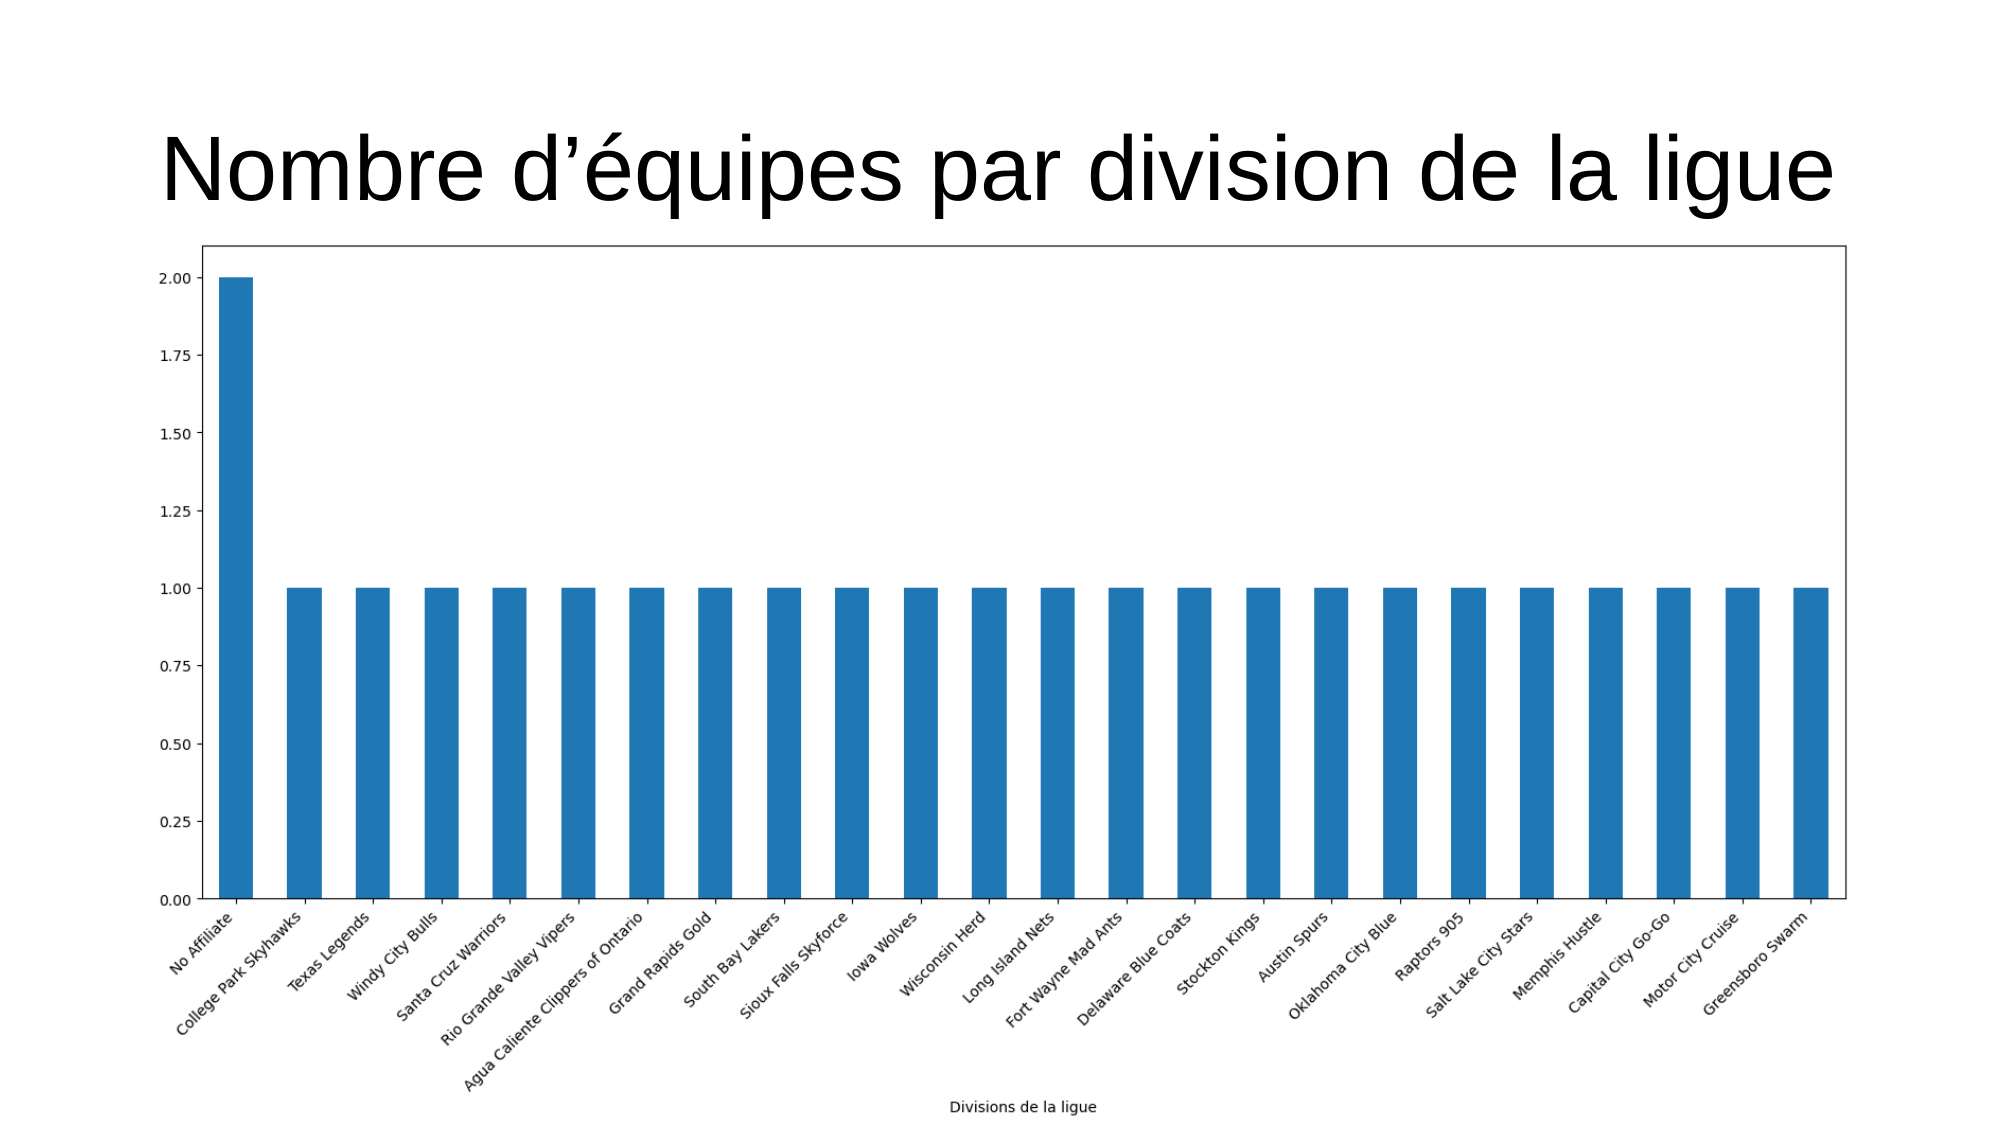

# Nombre d’équipes par division de la ligue